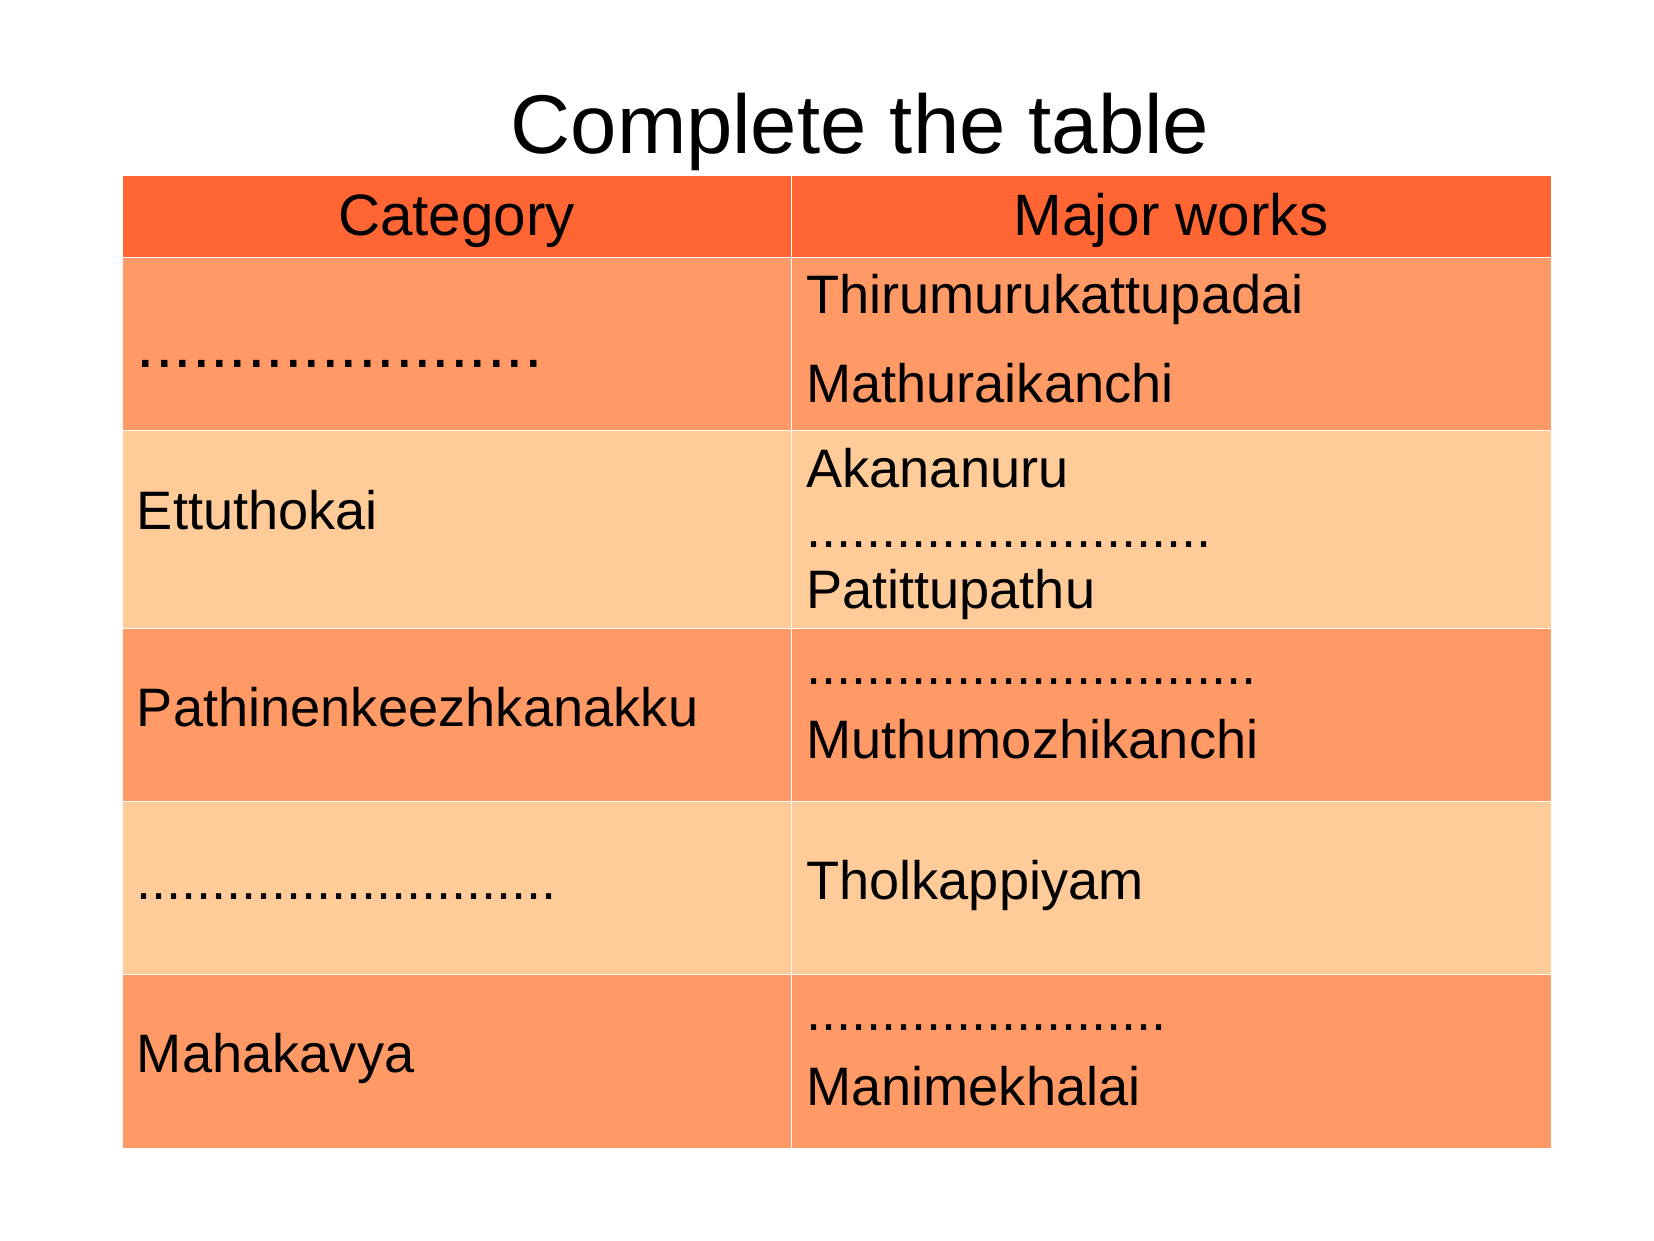

Complete the table
| Category | Major works |
| --- | --- |
| ...................... | Thirumurukattupadai Mathuraikanchi |
| Ettuthokai | Akananuru ........................... Patittupathu |
| Pathinenkeezhkanakku | .............................. Muthumozhikanchi |
| ............................ | Tholkappiyam |
| Mahakavya | ........................ Manimekhalai |